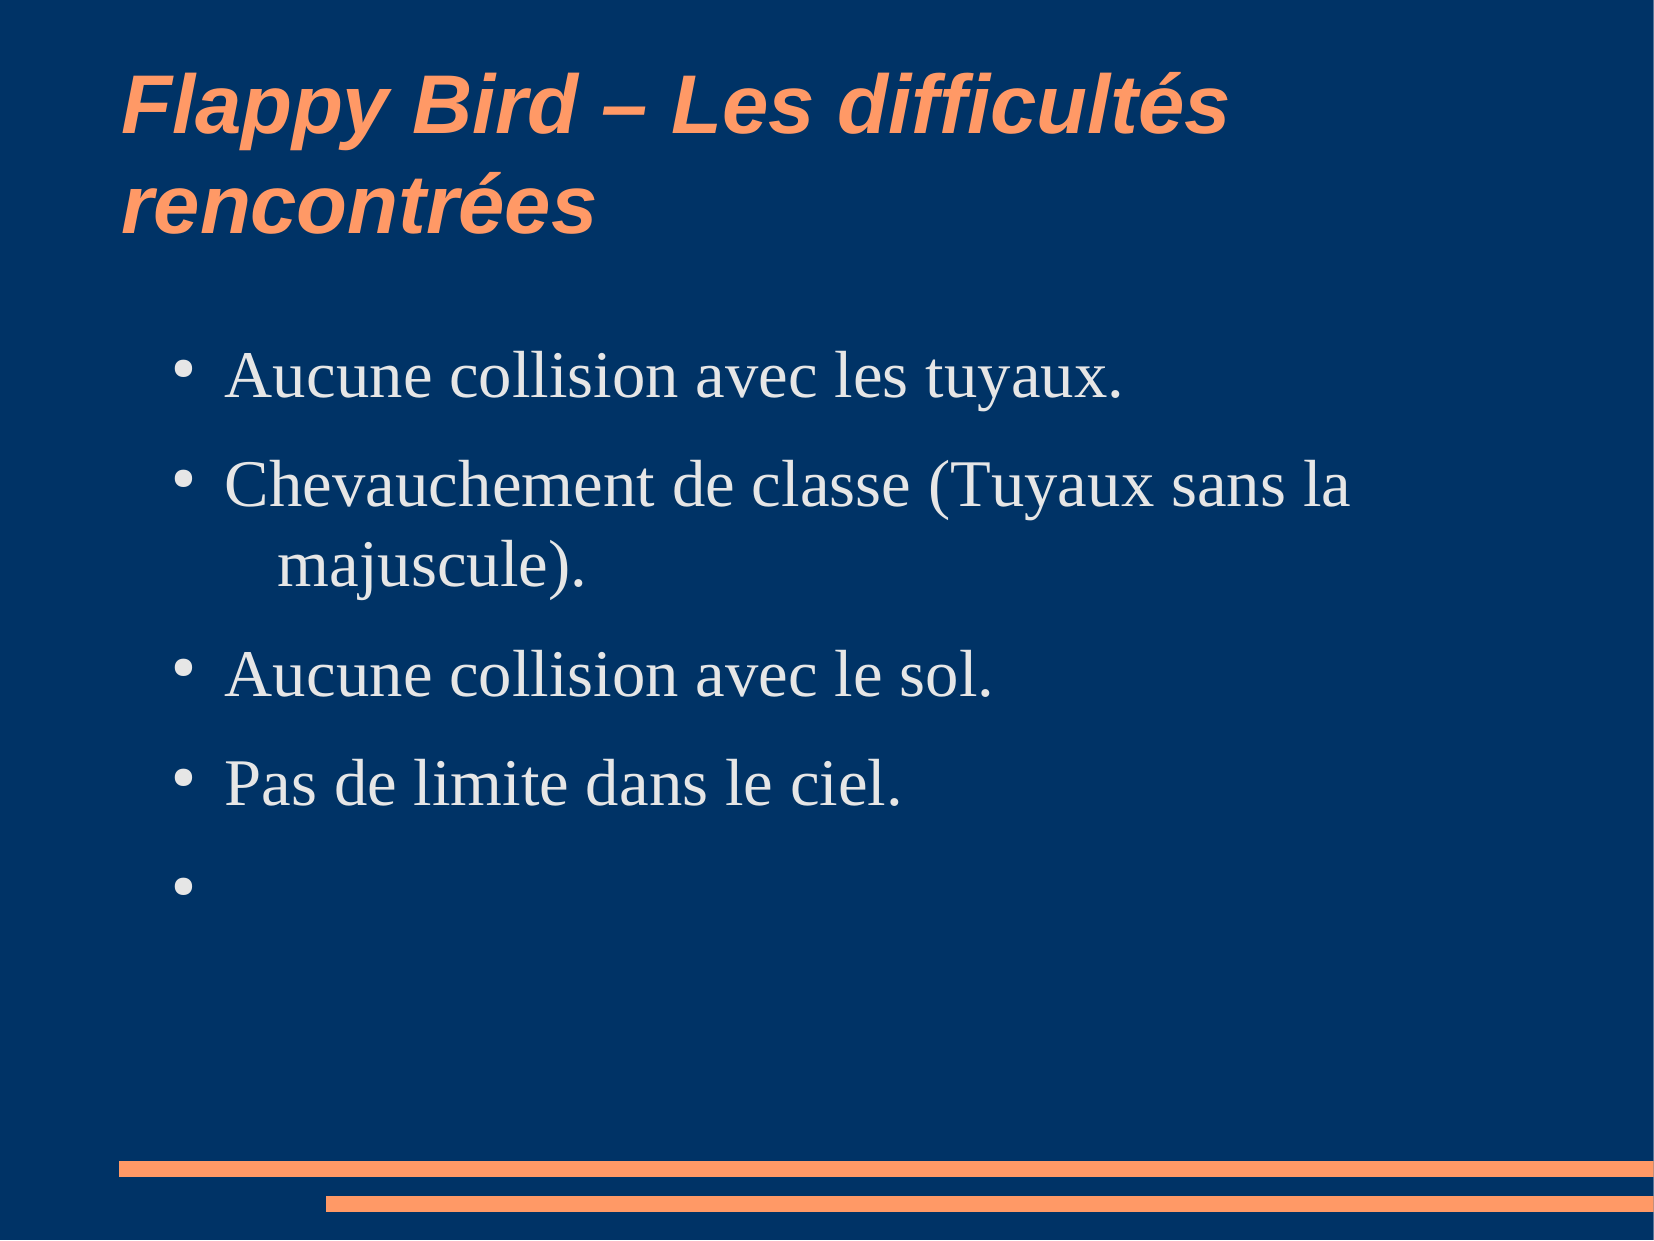

Flappy Bird – Les difficultés rencontrées
Aucune collision avec les tuyaux.
Chevauchement de classe (Tuyaux sans la majuscule).
Aucune collision avec le sol.
Pas de limite dans le ciel.